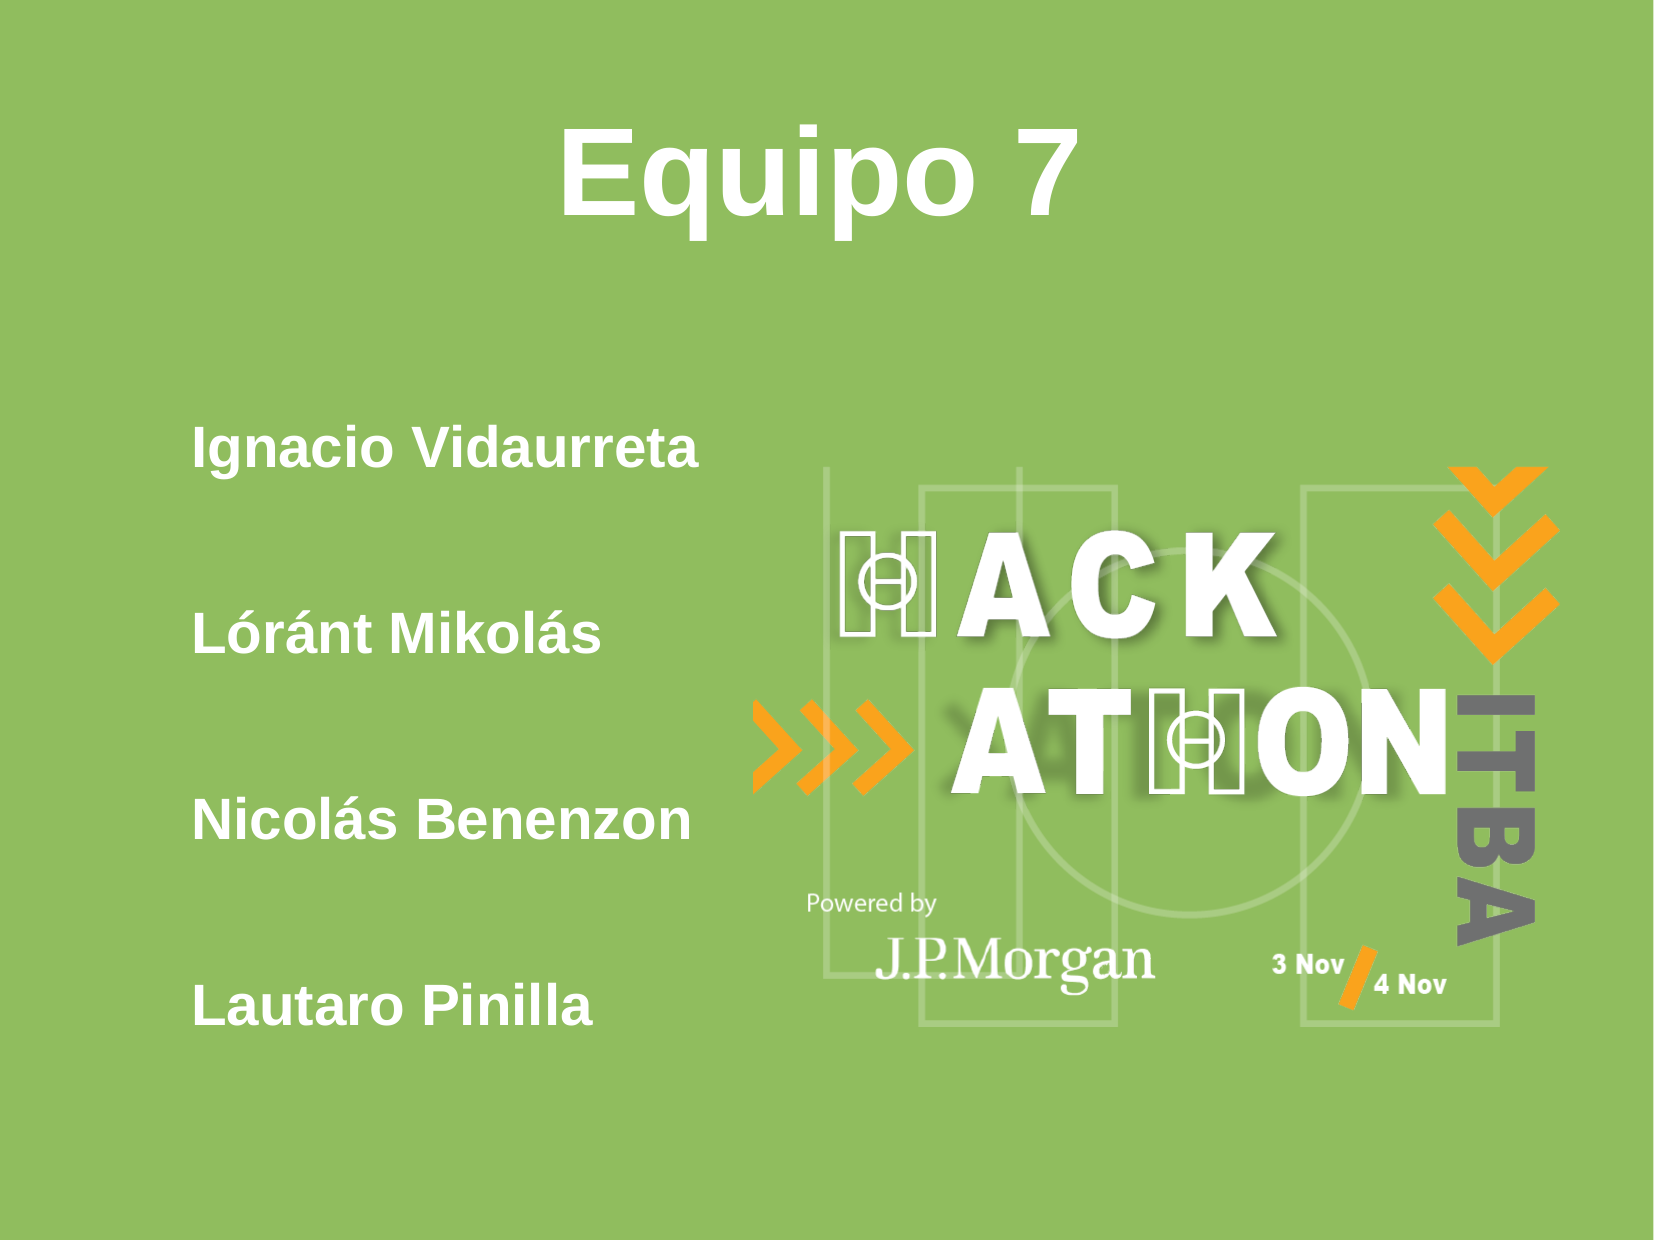

Equipo 7
Ignacio Vidaurreta
Lóránt Mikolás
Nicolás Benenzon
Lautaro Pinilla